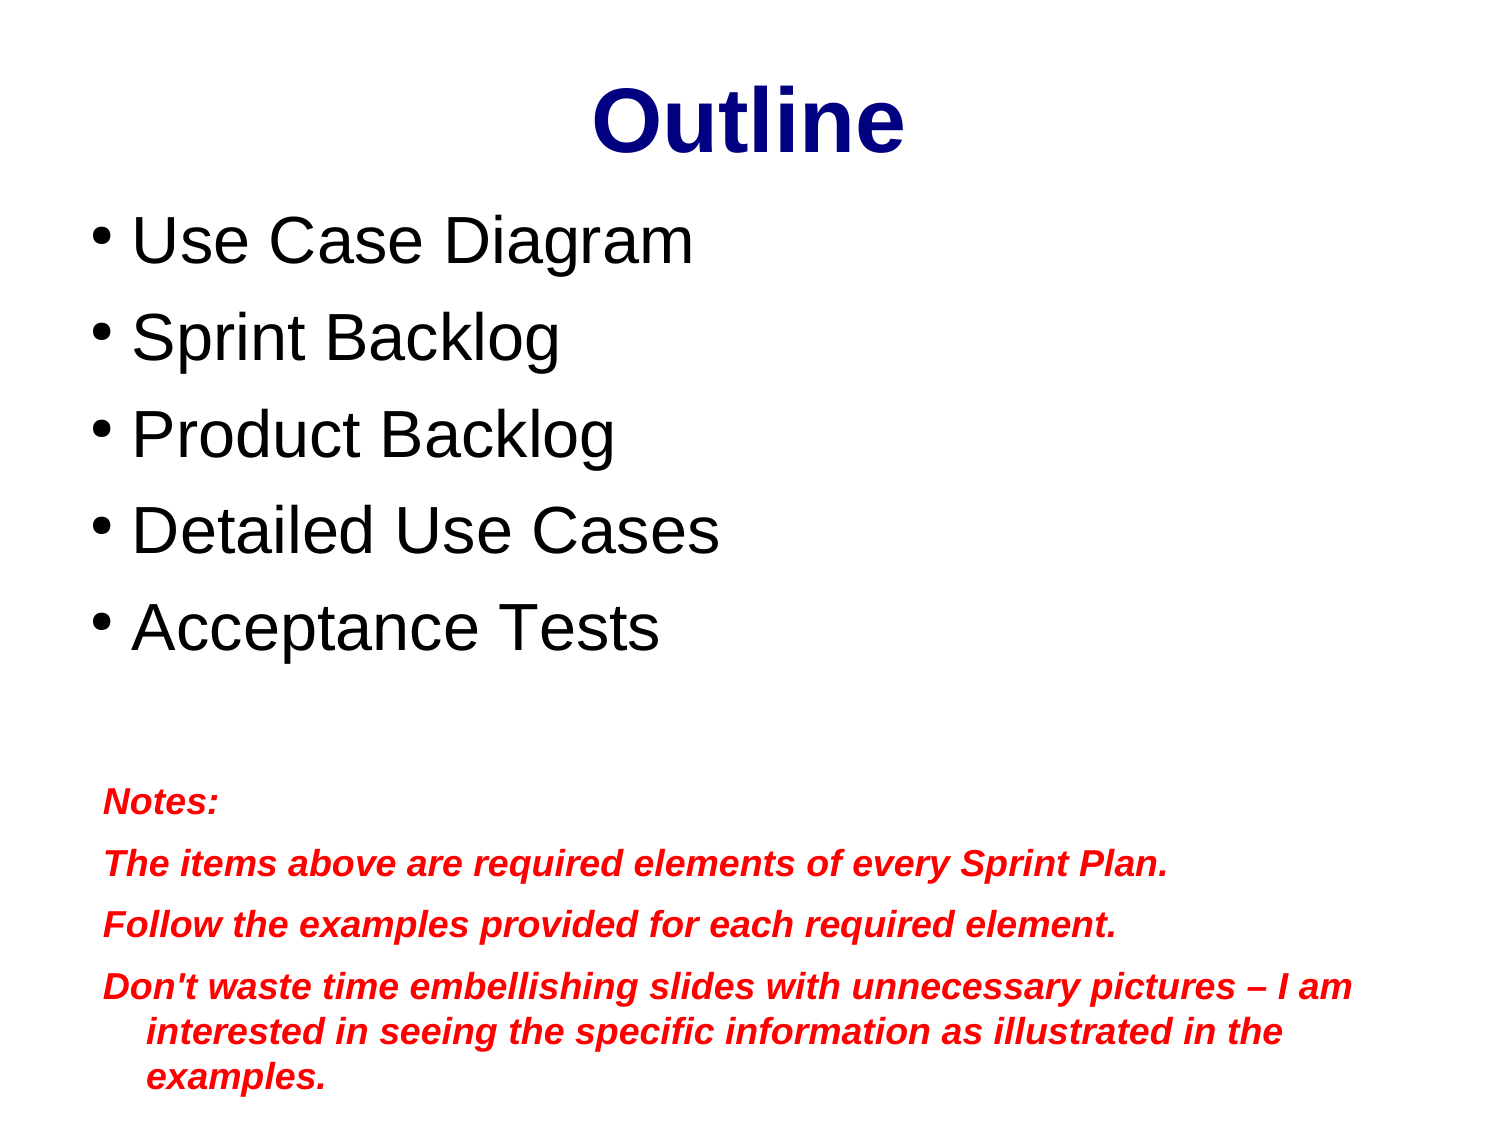

# Outline
 Use Case Diagram
 Sprint Backlog
 Product Backlog
 Detailed Use Cases
 Acceptance Tests
Notes:
The items above are required elements of every Sprint Plan.
Follow the examples provided for each required element.
Don't waste time embellishing slides with unnecessary pictures – I am interested in seeing the specific information as illustrated in the examples.